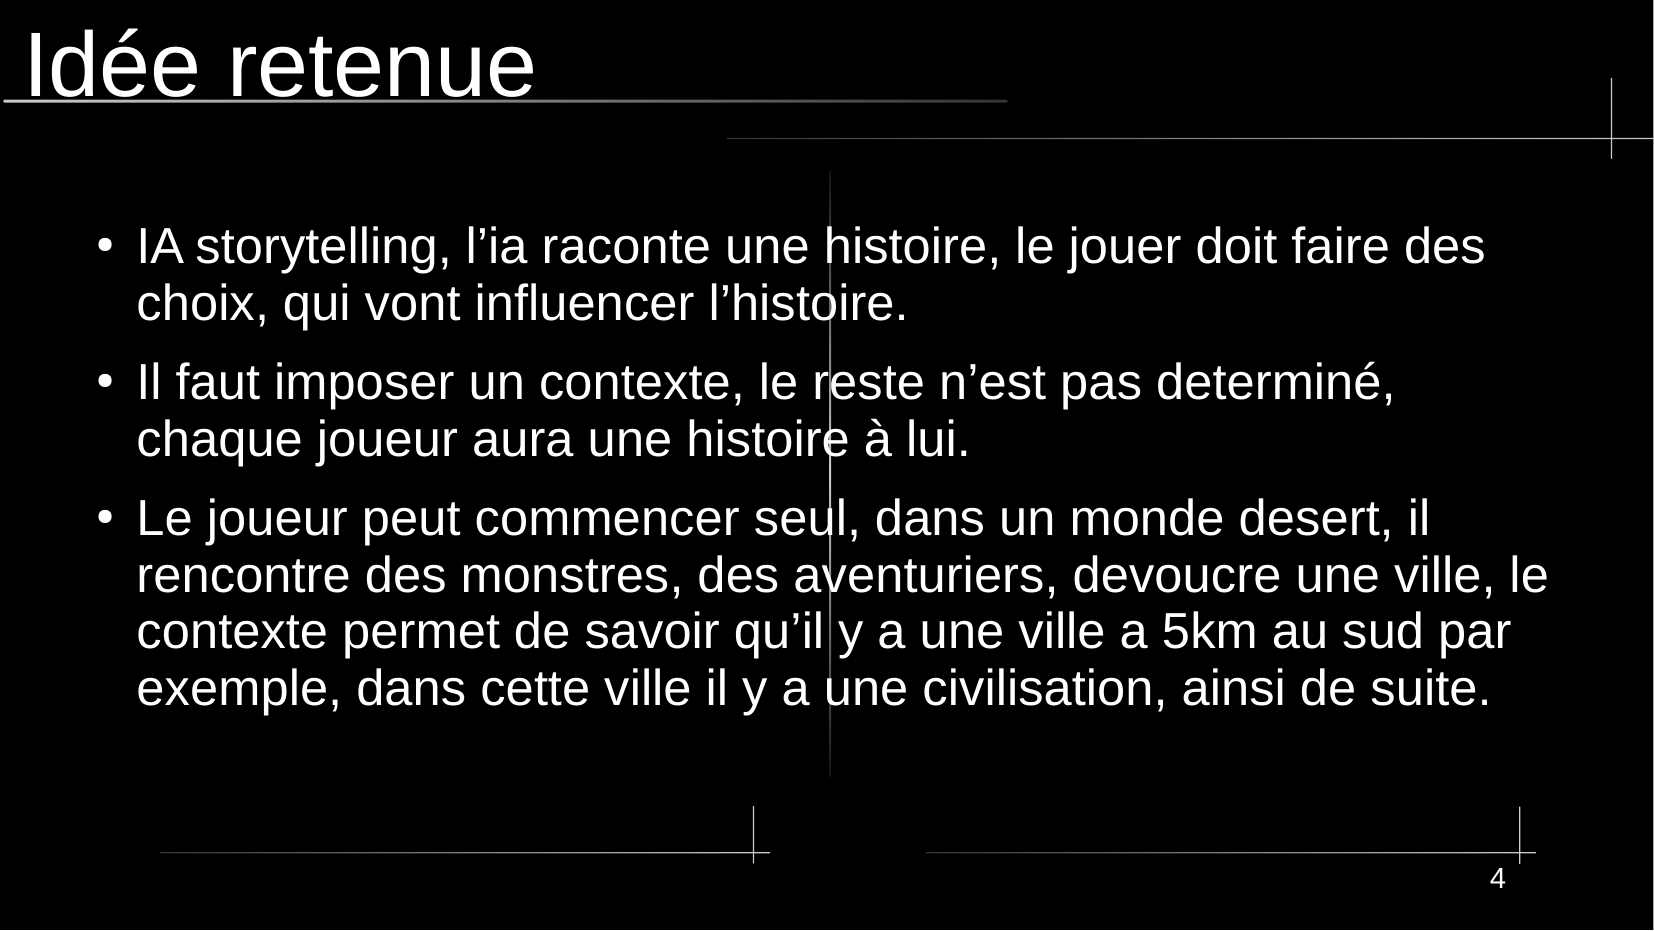

# Idée retenue
IA storytelling, l’ia raconte une histoire, le jouer doit faire des choix, qui vont influencer l’histoire.
Il faut imposer un contexte, le reste n’est pas determiné, chaque joueur aura une histoire à lui.
Le joueur peut commencer seul, dans un monde desert, il rencontre des monstres, des aventuriers, devoucre une ville, le contexte permet de savoir qu’il y a une ville a 5km au sud par exemple, dans cette ville il y a une civilisation, ainsi de suite.
4